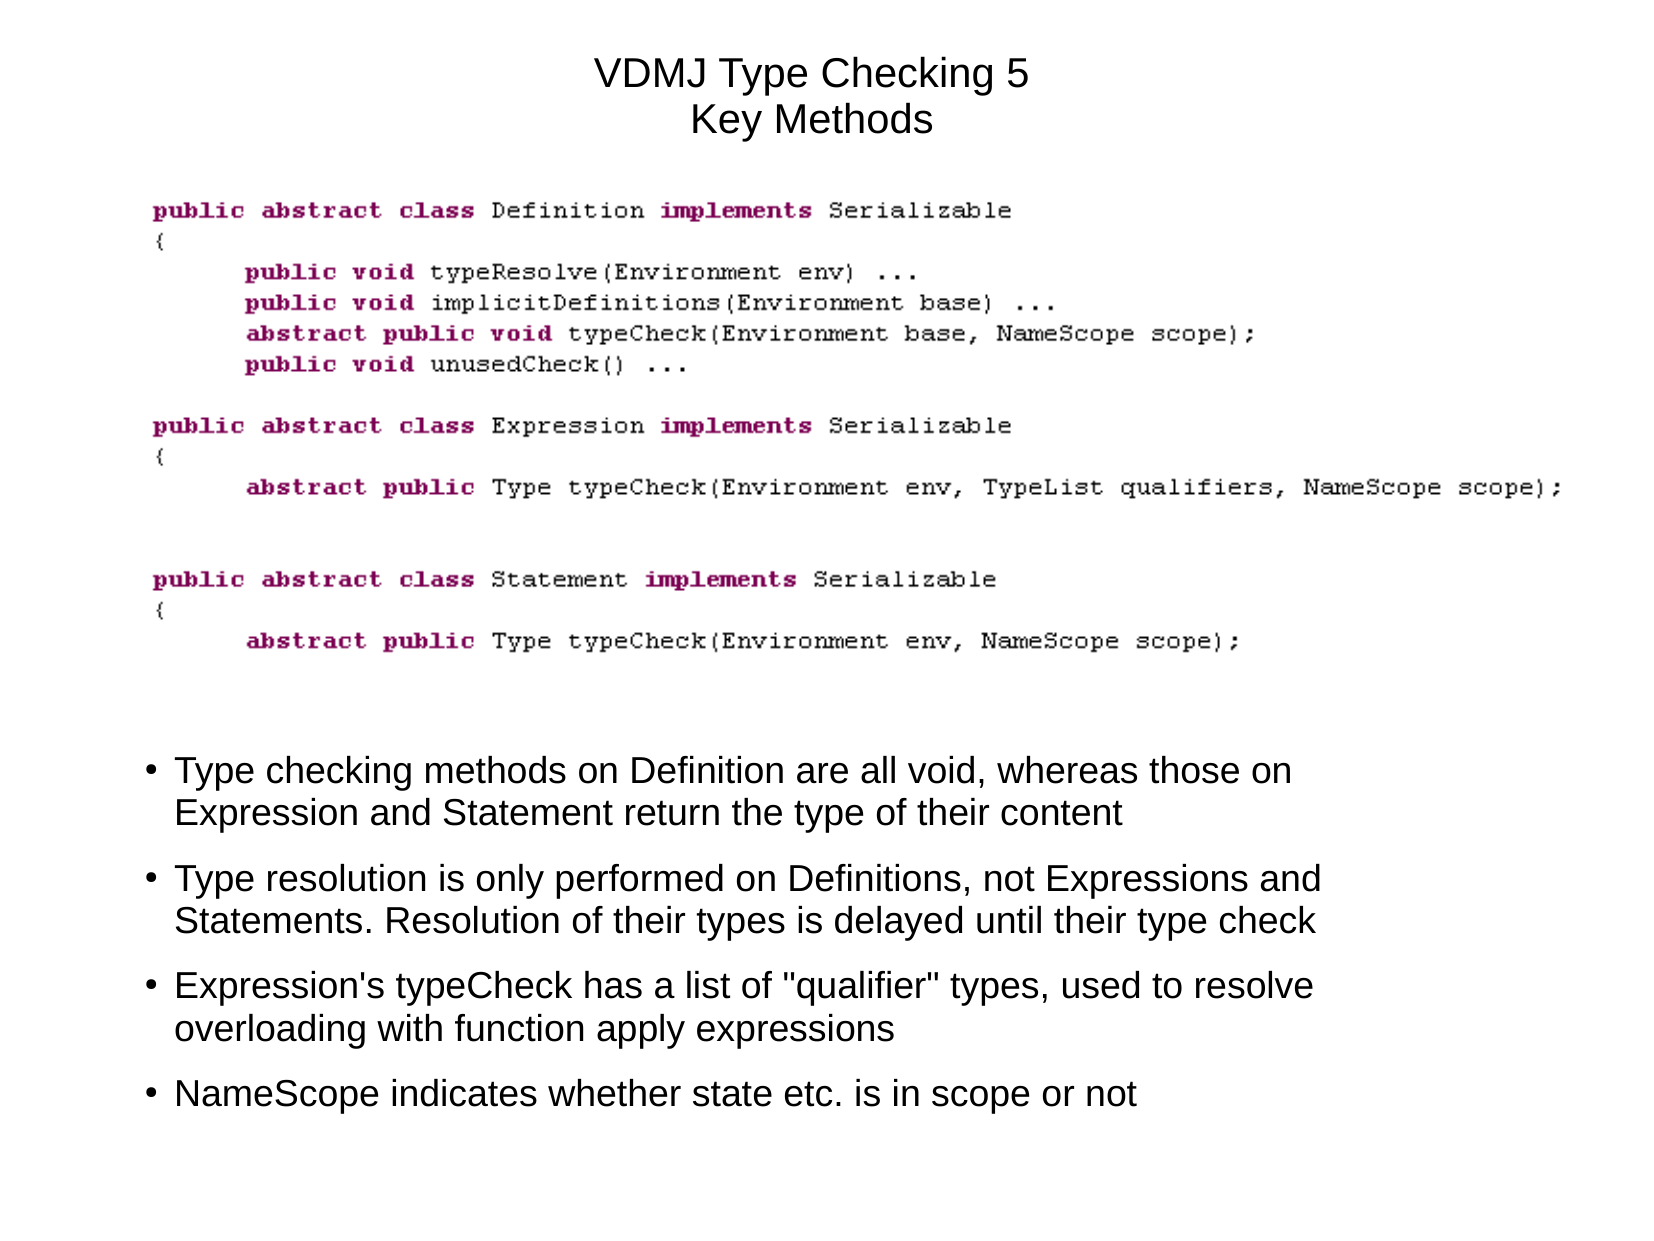

VDMJ Type Checking 5
Key Methods
Type checking methods on Definition are all void, whereas those on Expression and Statement return the type of their content
Type resolution is only performed on Definitions, not Expressions and Statements. Resolution of their types is delayed until their type check
Expression's typeCheck has a list of "qualifier" types, used to resolve overloading with function apply expressions
NameScope indicates whether state etc. is in scope or not